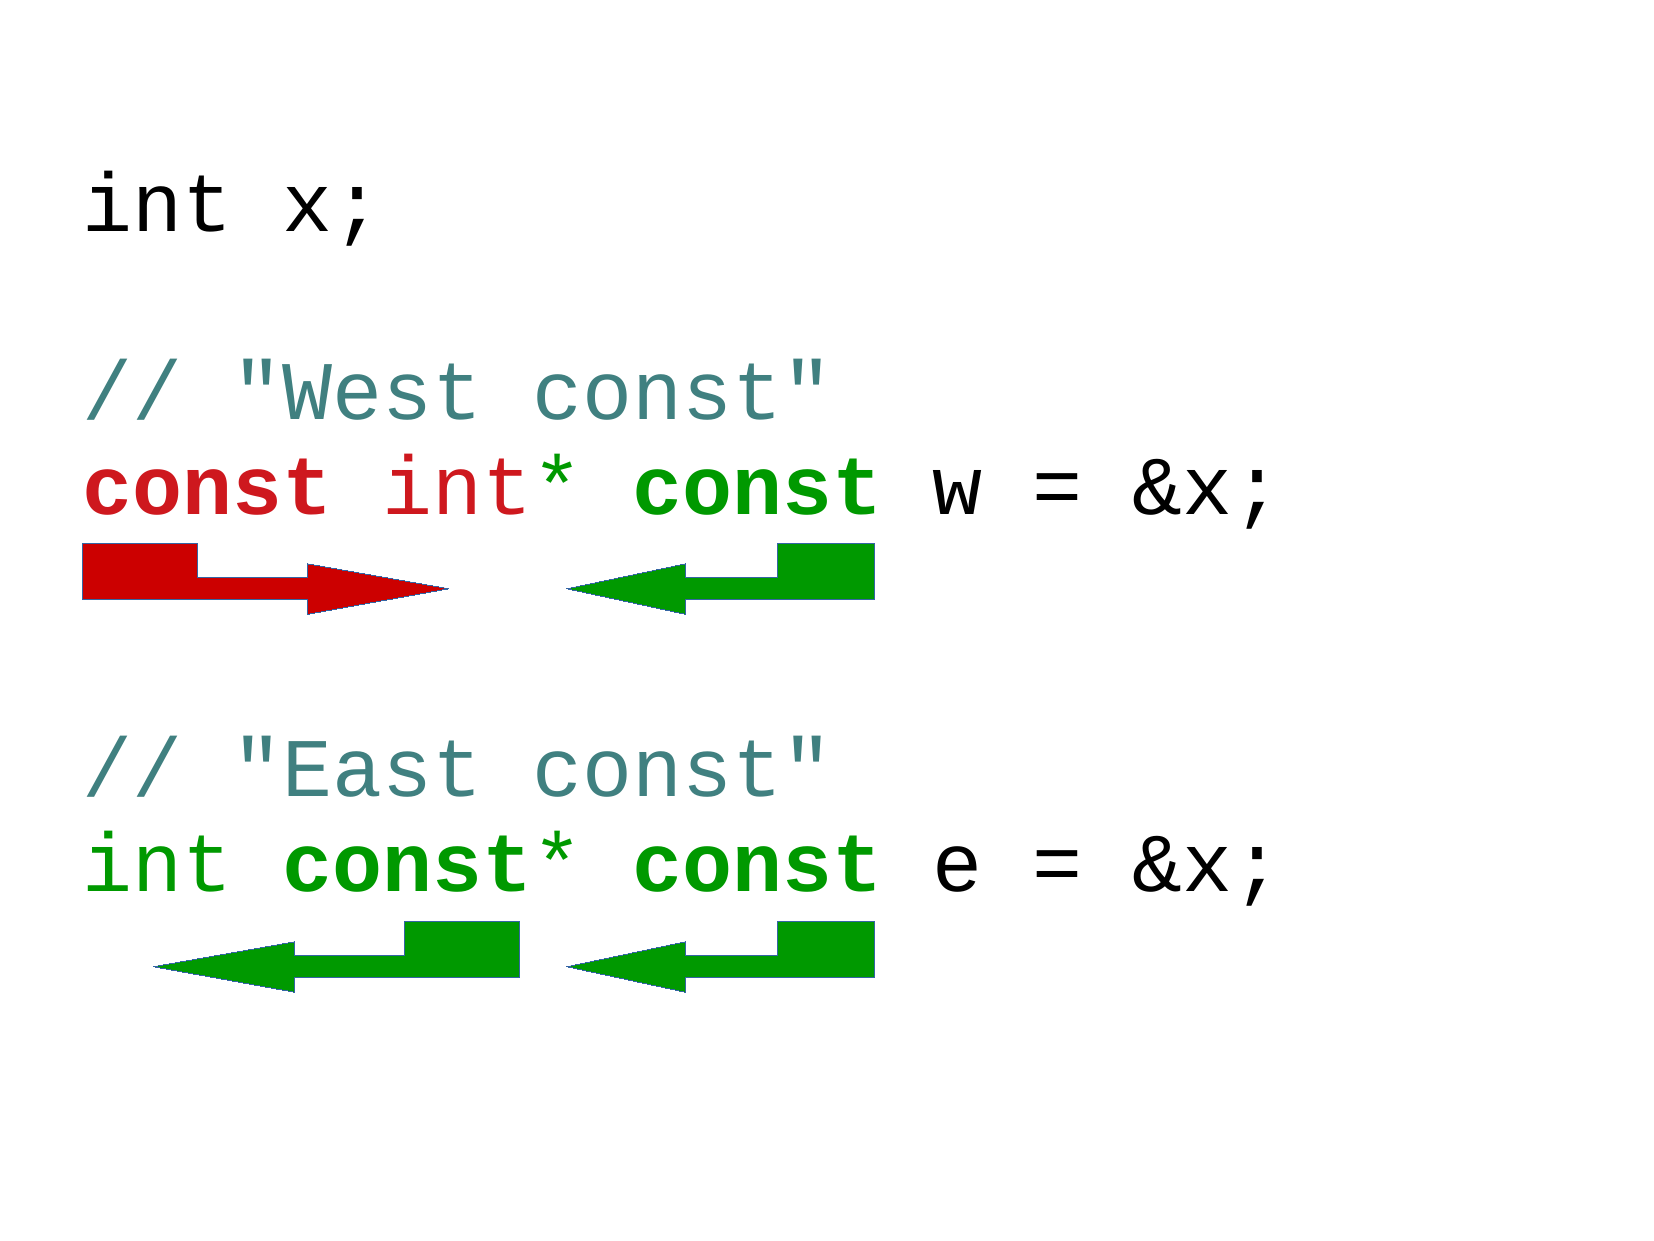

# int x;
// "West const"
const int* const w = &x;
// "East const"
int const* const e = &x;